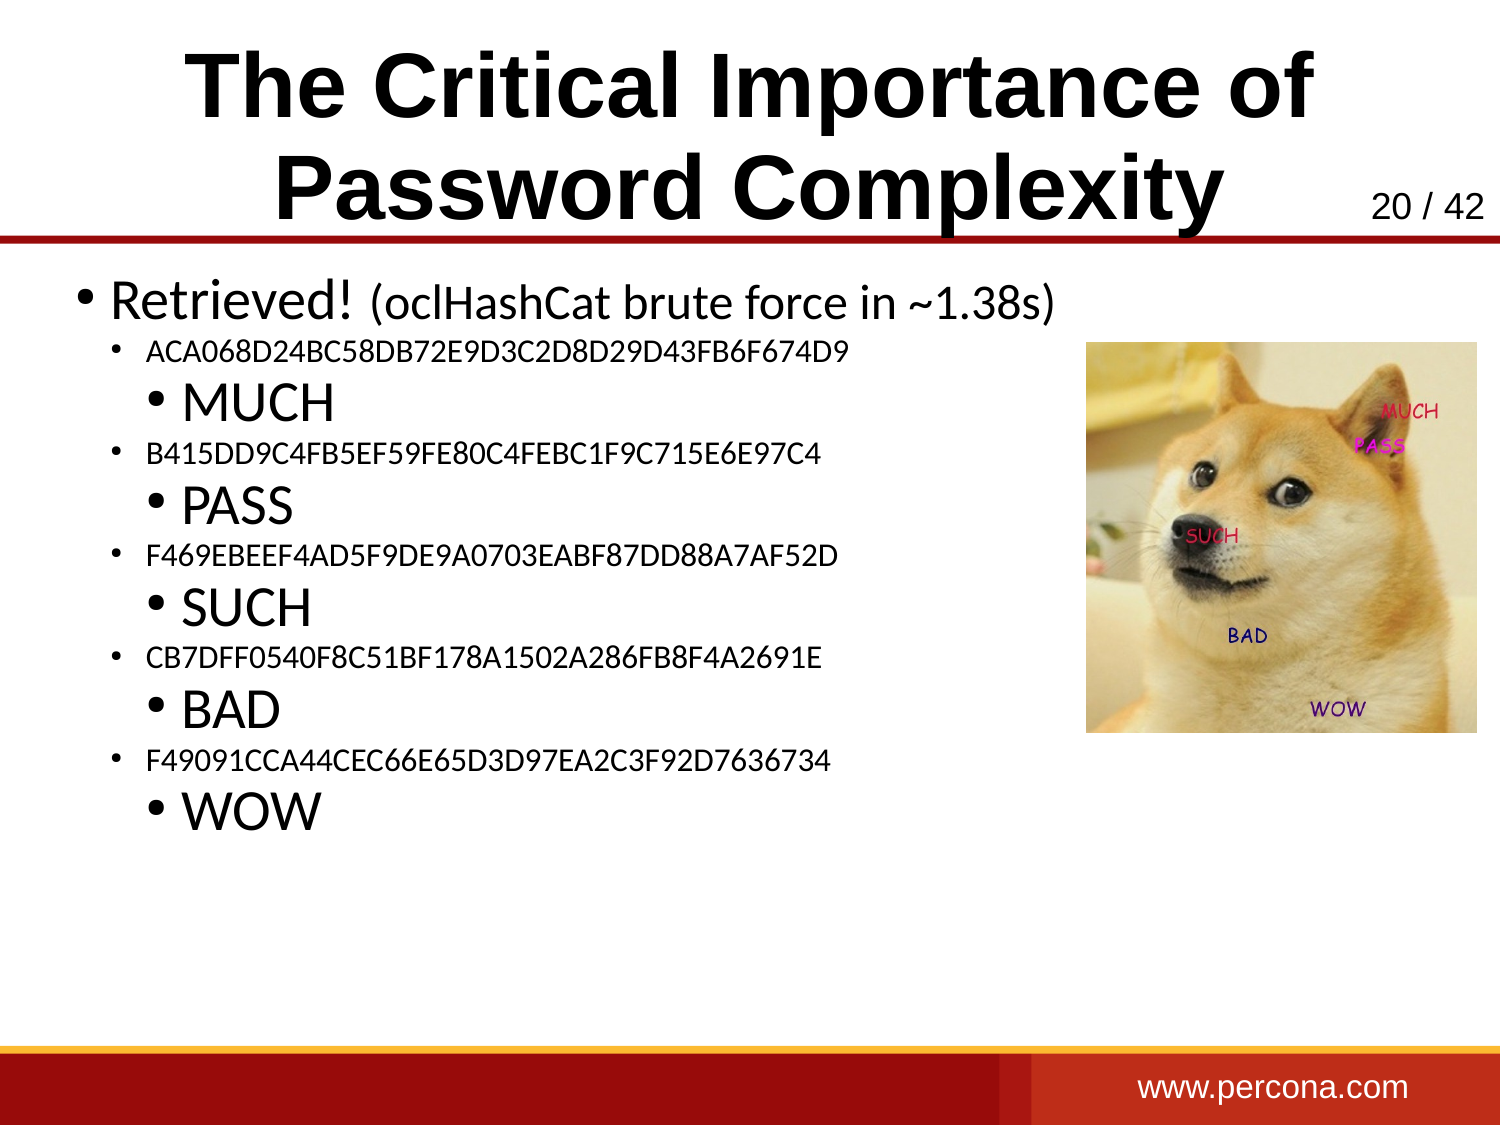

The Critical Importance of Password Complexity
Retrieved! (oclHashCat brute force in ~1.38s)
ACA068D24BC58DB72E9D3C2D8D29D43FB6F674D9
MUCH
B415DD9C4FB5EF59FE80C4FEBC1F9C715E6E97C4
PASS
F469EBEEF4AD5F9DE9A0703EABF87DD88A7AF52D
SUCH
CB7DFF0540F8C51BF178A1502A286FB8F4A2691E
BAD
F49091CCA44CEC66E65D3D97EA2C3F92D7636734
WOW